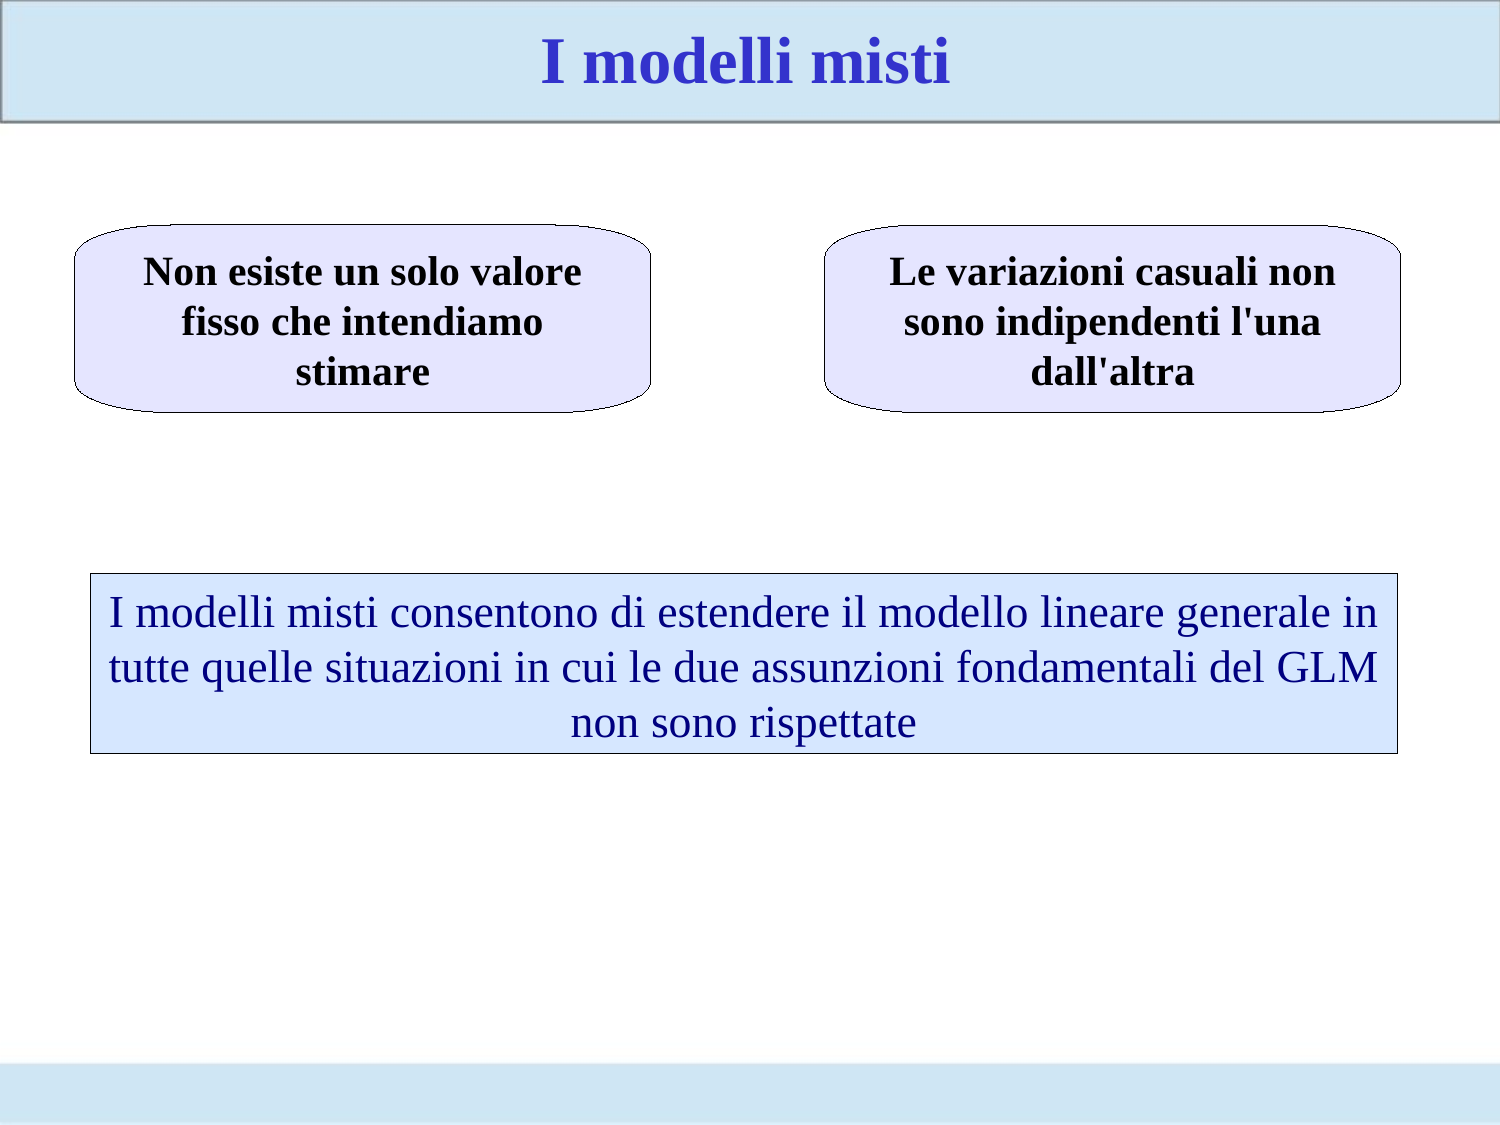

# I modelli misti
Non esiste un solo valore fisso che intendiamo stimare
Le variazioni casuali non sono indipendenti l'una dall'altra
I modelli misti consentono di estendere il modello lineare generale in tutte quelle situazioni in cui le due assunzioni fondamentali del GLM non sono rispettate
7